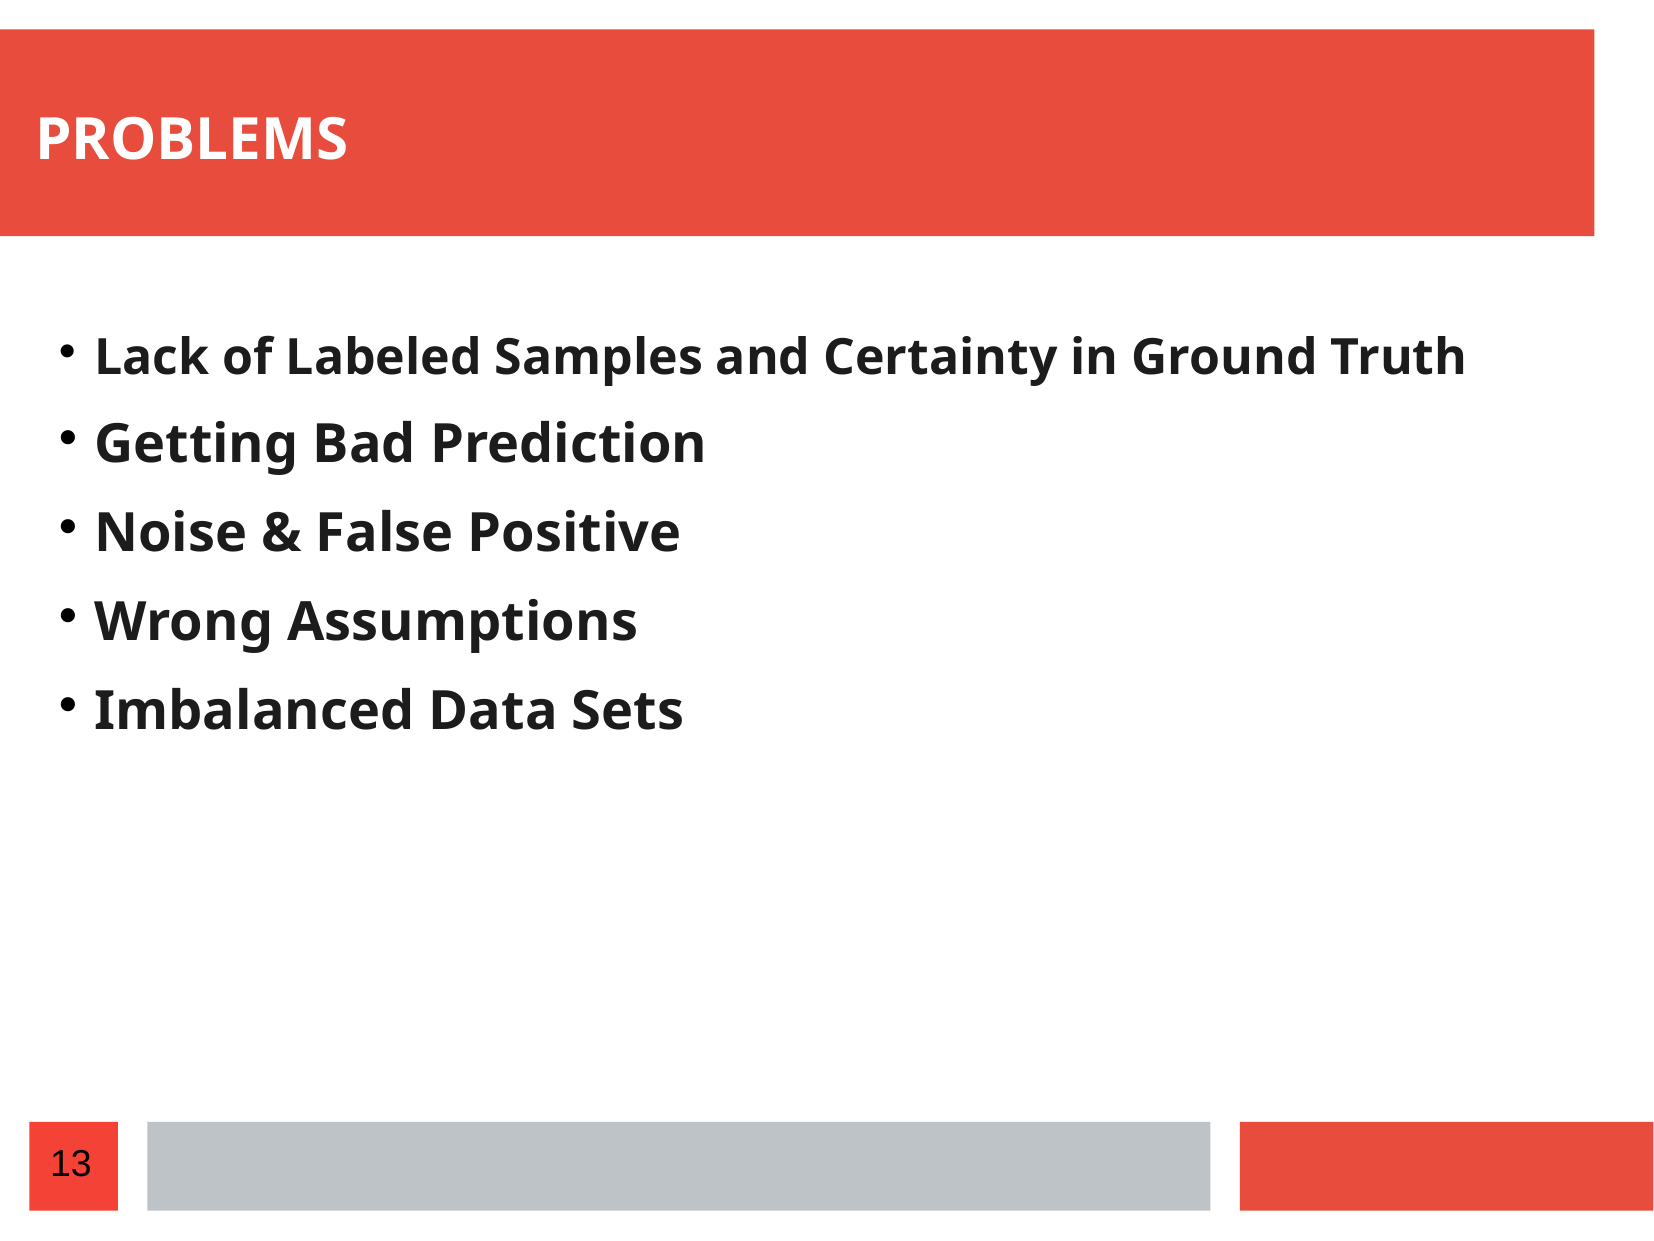

PROBLEMS
Lack of Labeled Samples and Certainty in Ground Truth
Getting Bad Prediction
Noise & False Positive
Wrong Assumptions
Imbalanced Data Sets